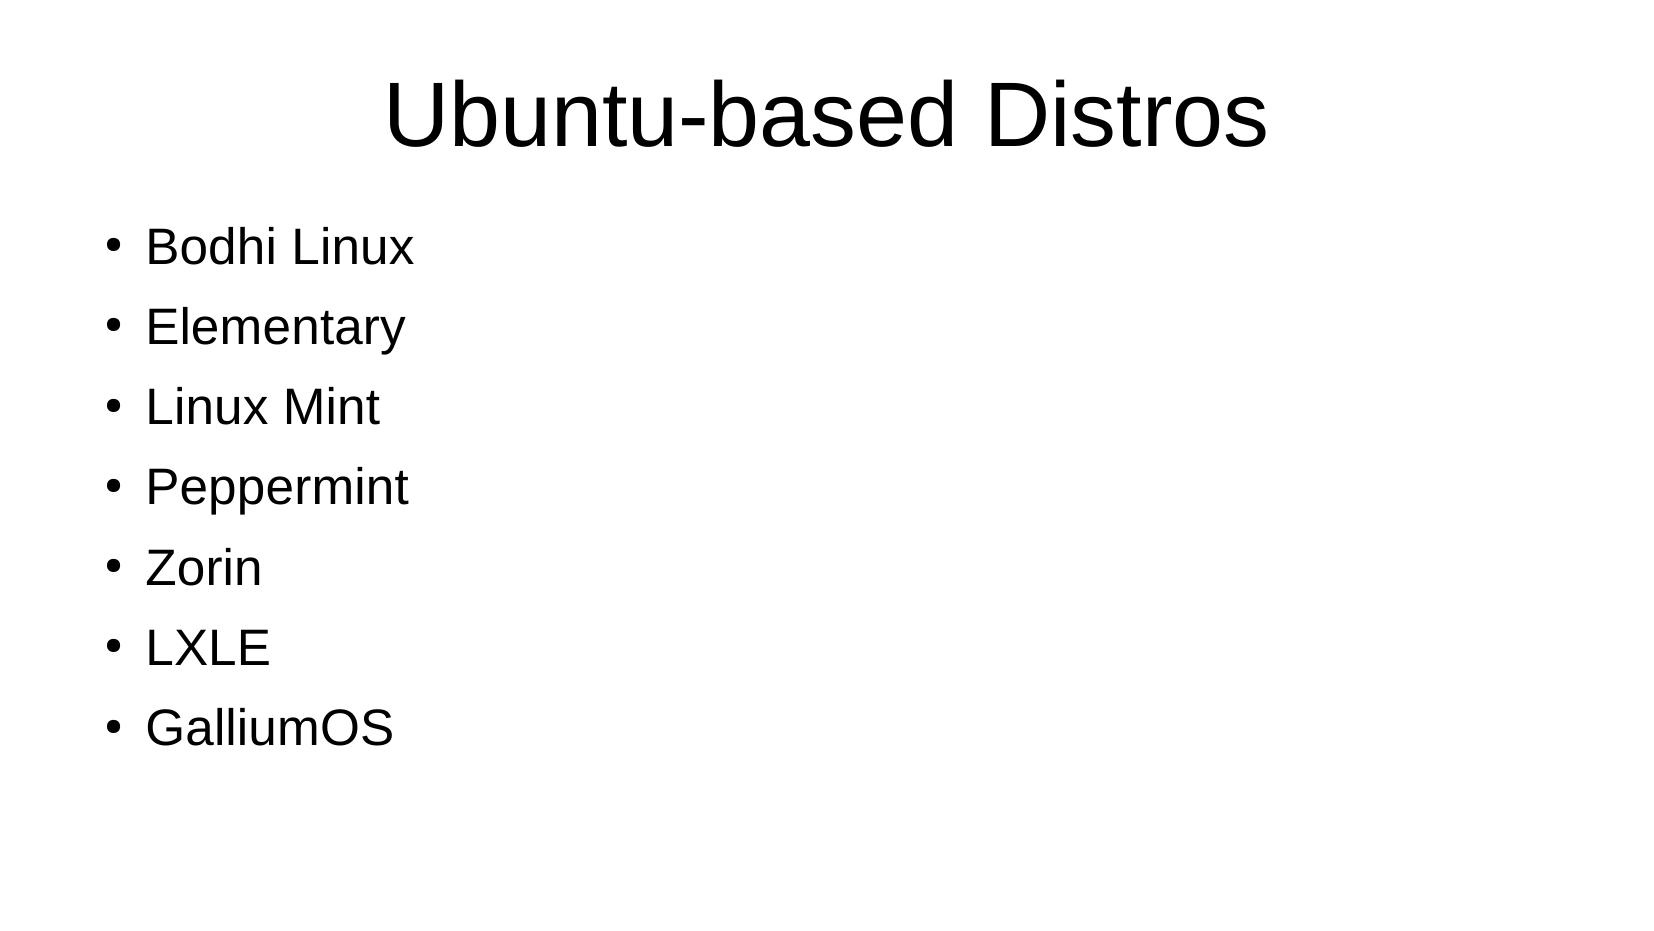

# Ubuntu-based Distros
Bodhi Linux
Elementary
Linux Mint
Peppermint
Zorin
LXLE
GalliumOS